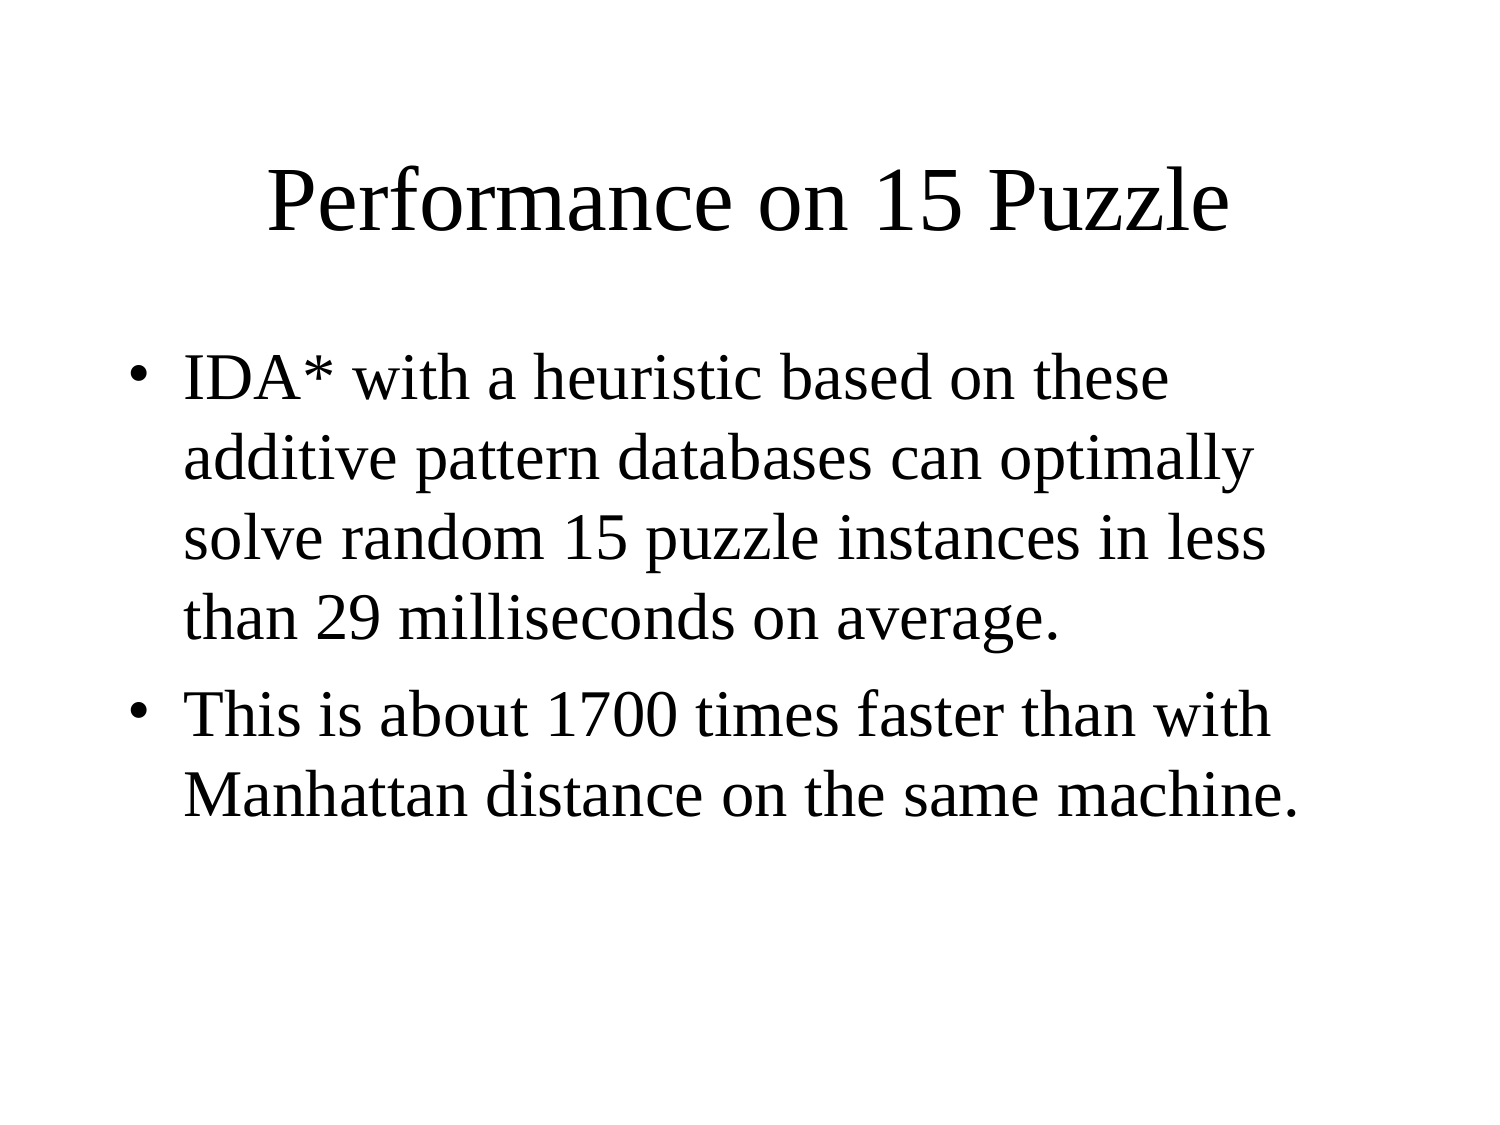

# Performance on 15 Puzzle
IDA* with a heuristic based on these additive pattern databases can optimally solve random 15 puzzle instances in less than 29 milliseconds on average.
This is about 1700 times faster than with Manhattan distance on the same machine.